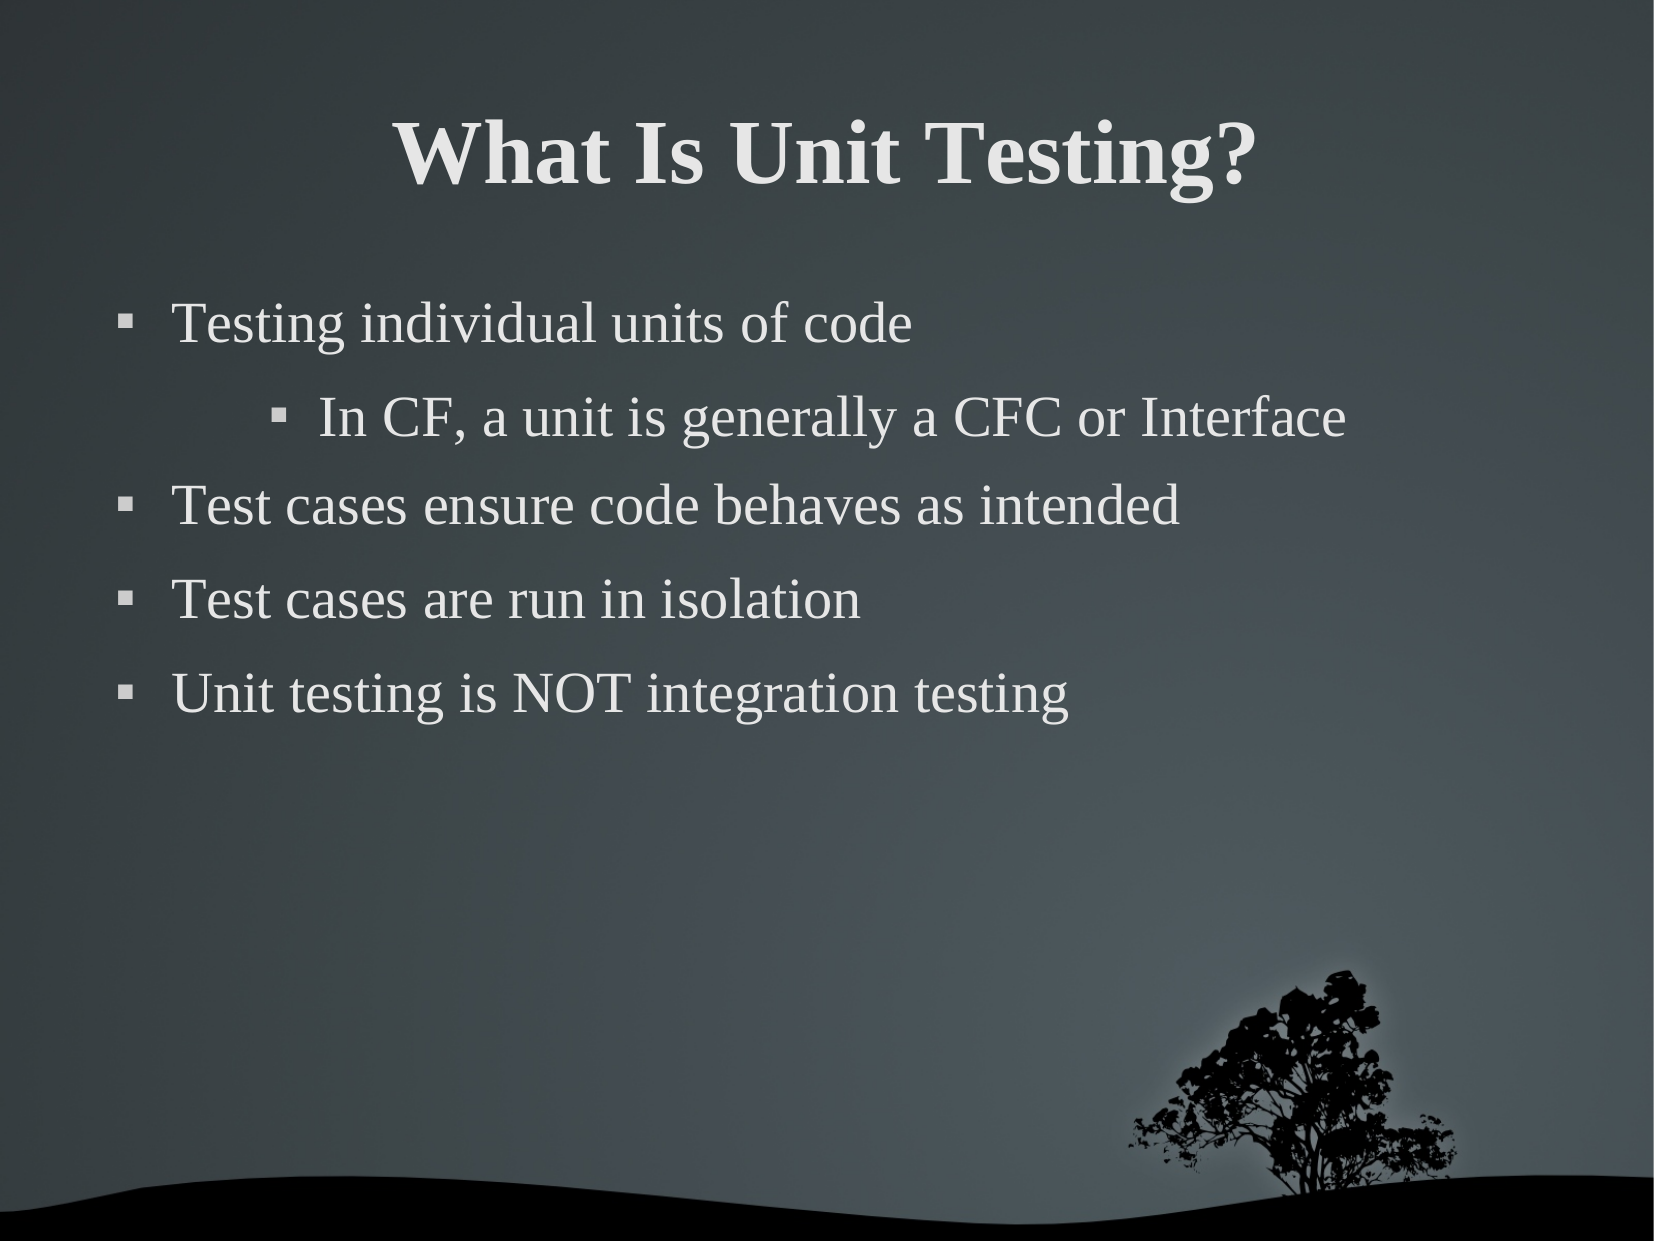

# What Is Unit Testing?
Testing individual units of code
In CF, a unit is generally a CFC or Interface
Test cases ensure code behaves as intended
Test cases are run in isolation
Unit testing is NOT integration testing